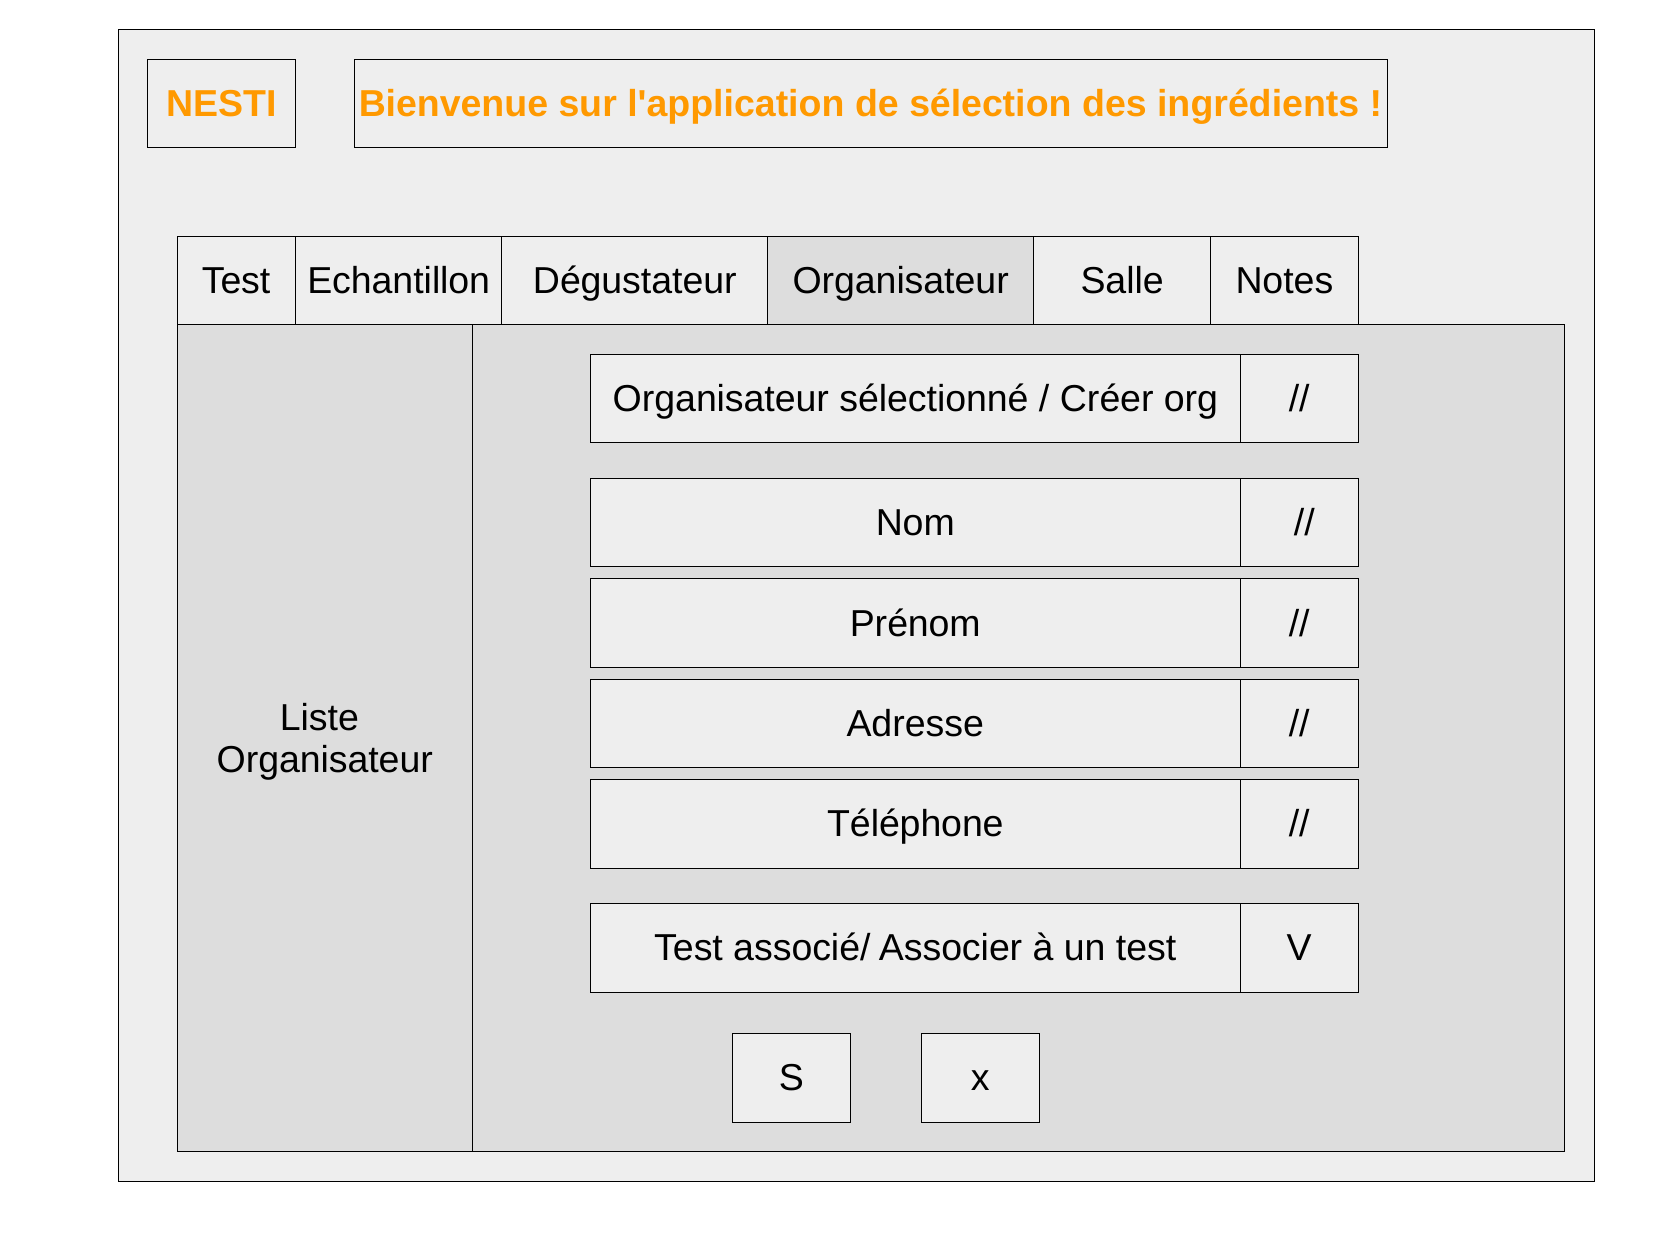

NESTI
Bienvenue sur l'application de sélection des ingrédients !
Test
Echantillon
Dégustateur
Organisateur
Salle
Notes
Liste
Organisateur
Organisateur sélectionné / Créer org
//
Nom
 //
Prénom
//
Adresse
//
Téléphone
//
Test associé/ Associer à un test
V
S
x